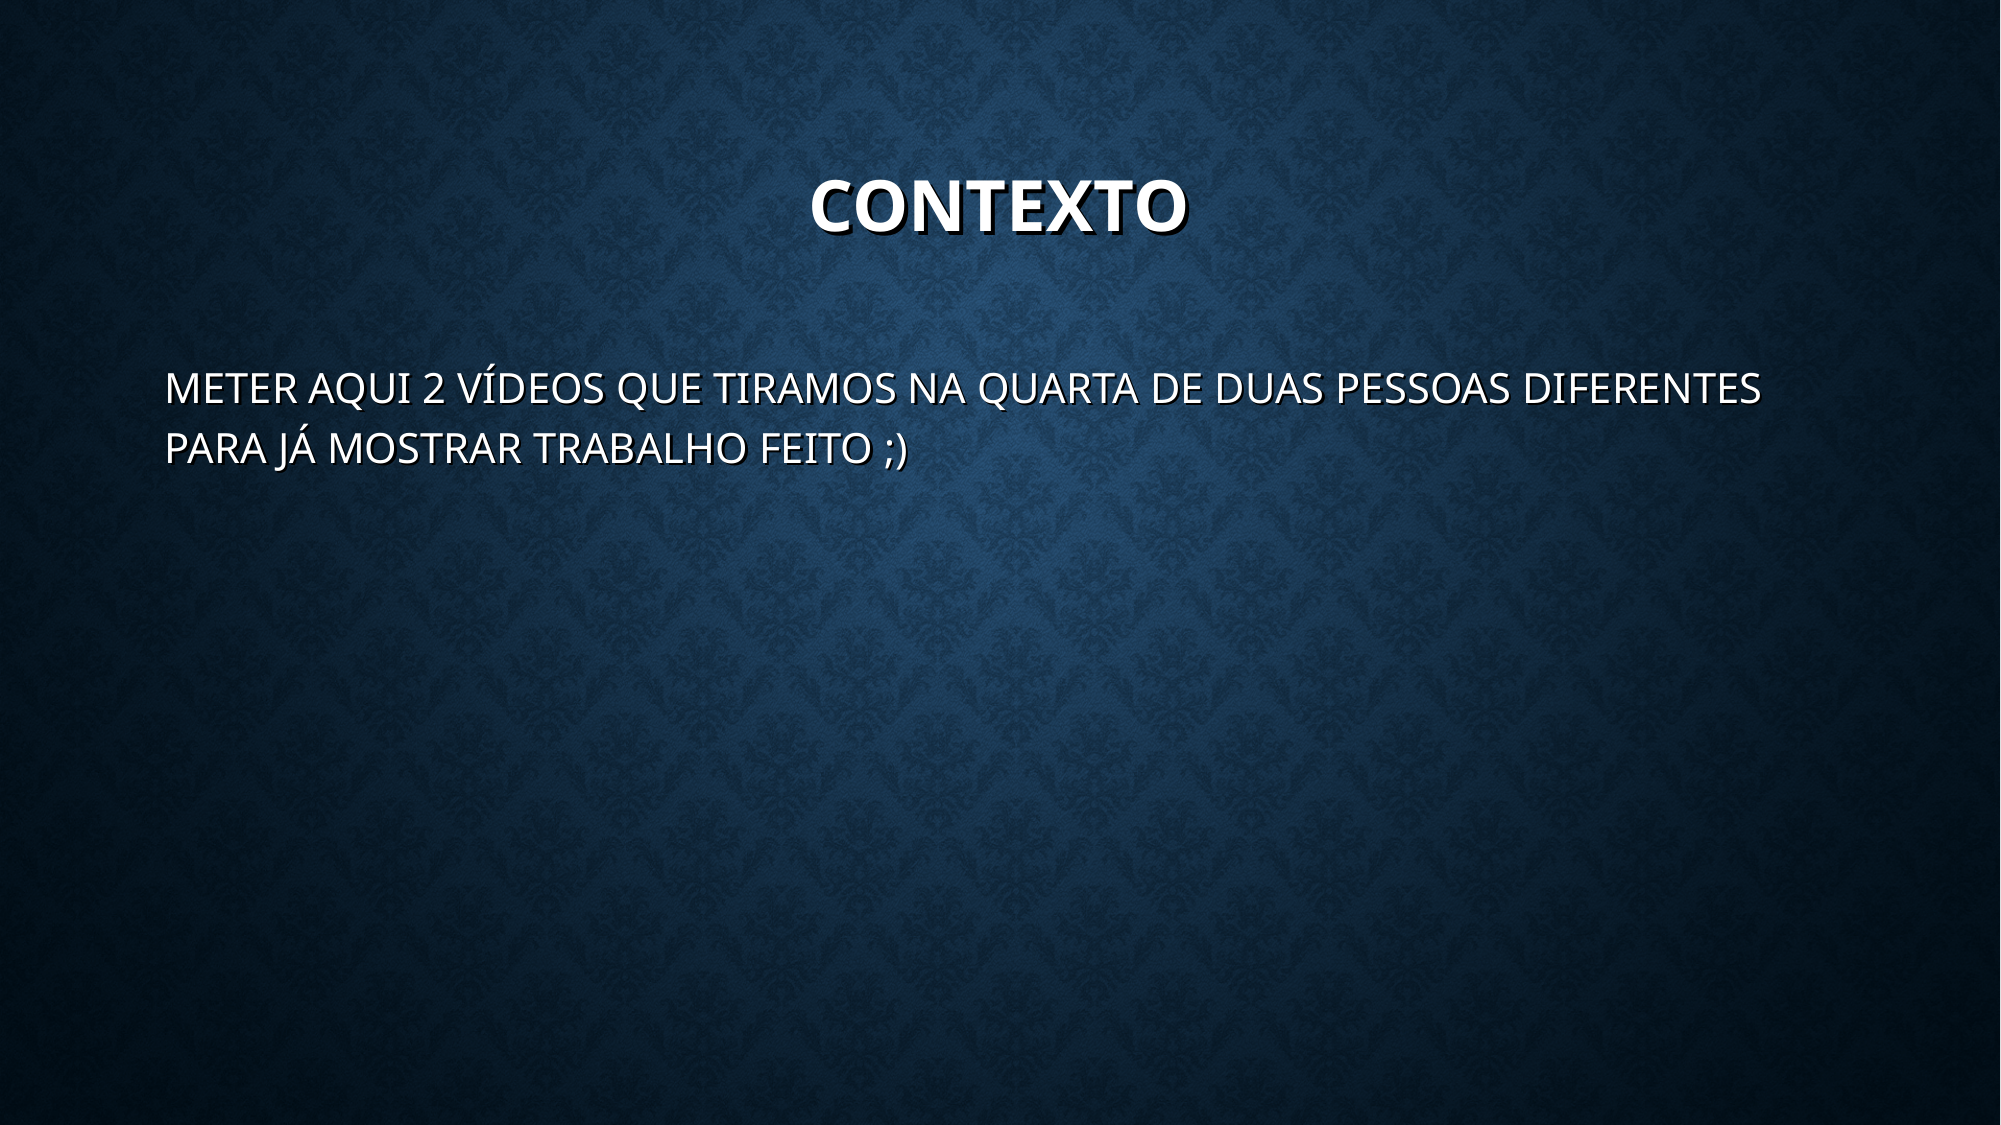

# Contexto
METER AQUI 2 VÍDEOS QUE TIRAMOS NA QUARTA DE DUAS PESSOAS DIFERENTES PARA JÁ MOSTRAR TRABALHO FEITO ;)